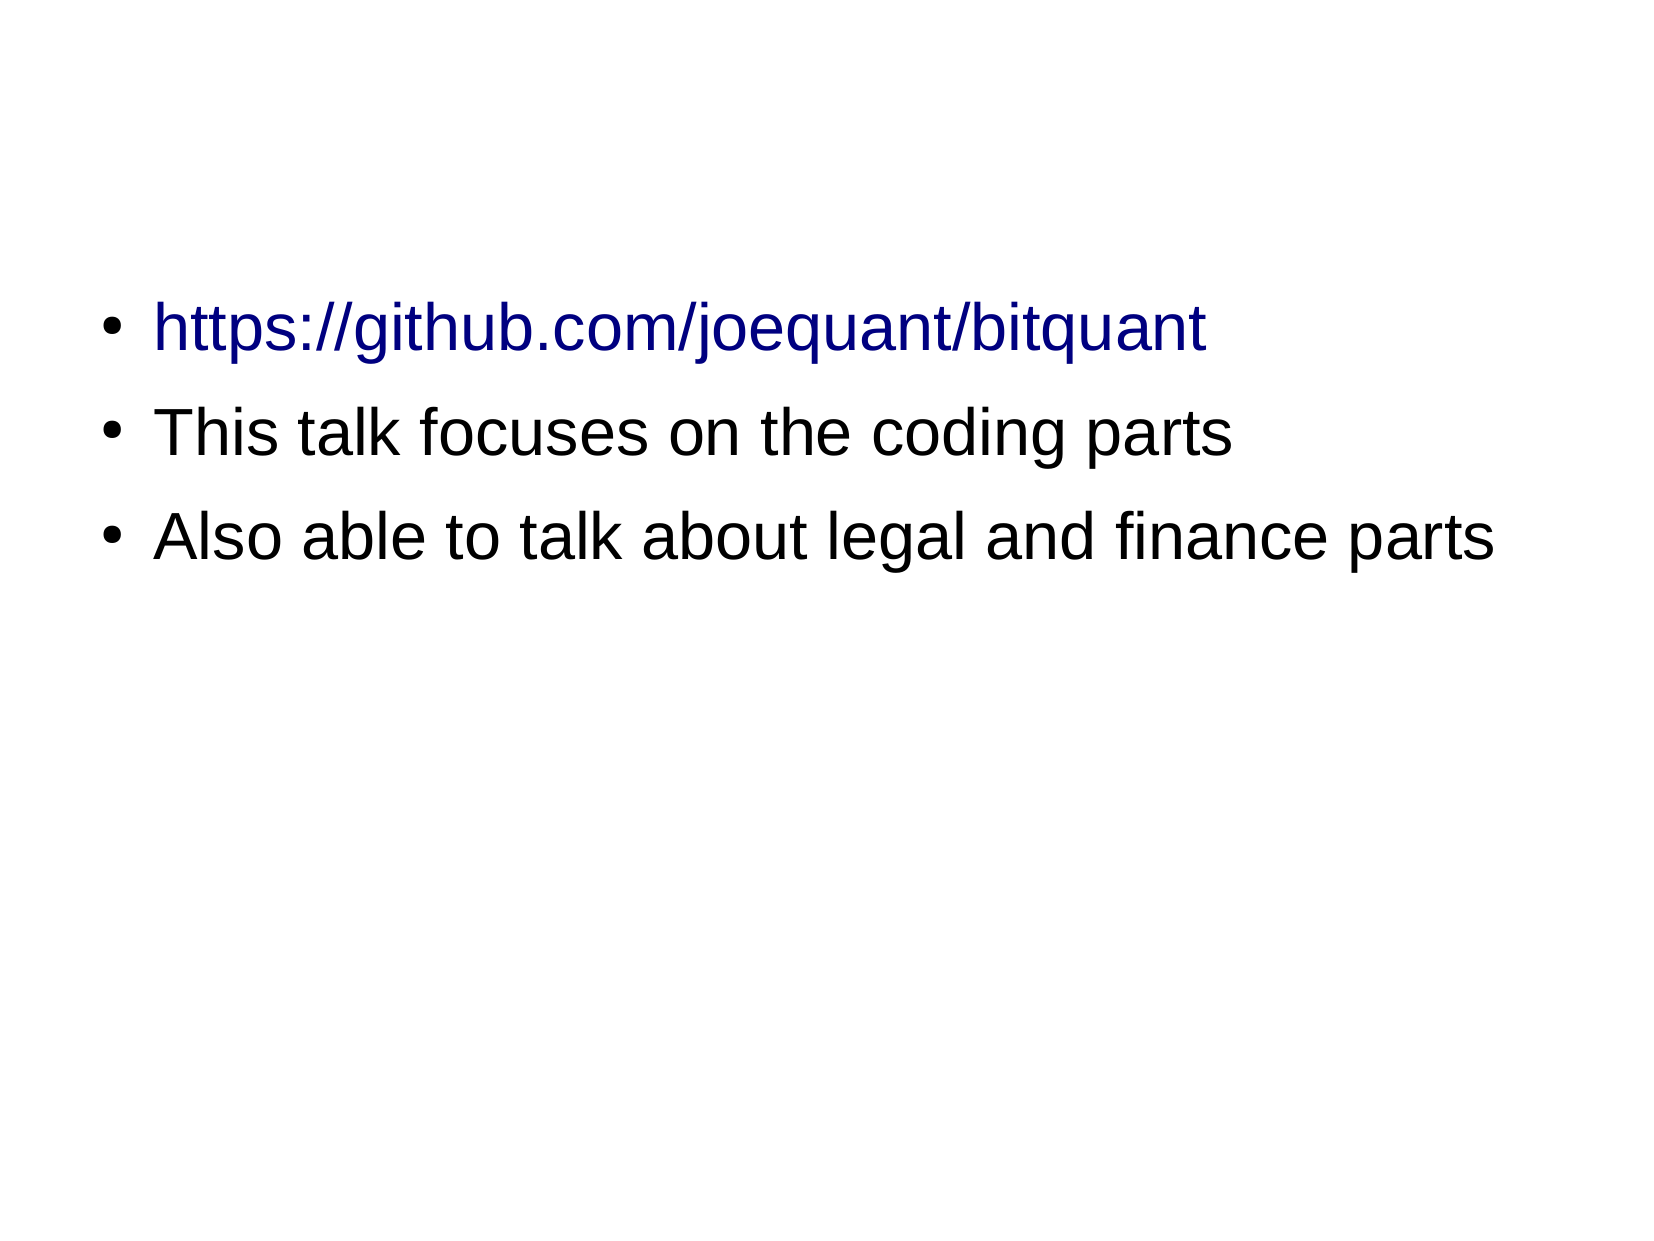

#
https://github.com/joequant/bitquant
This talk focuses on the coding parts
Also able to talk about legal and finance parts